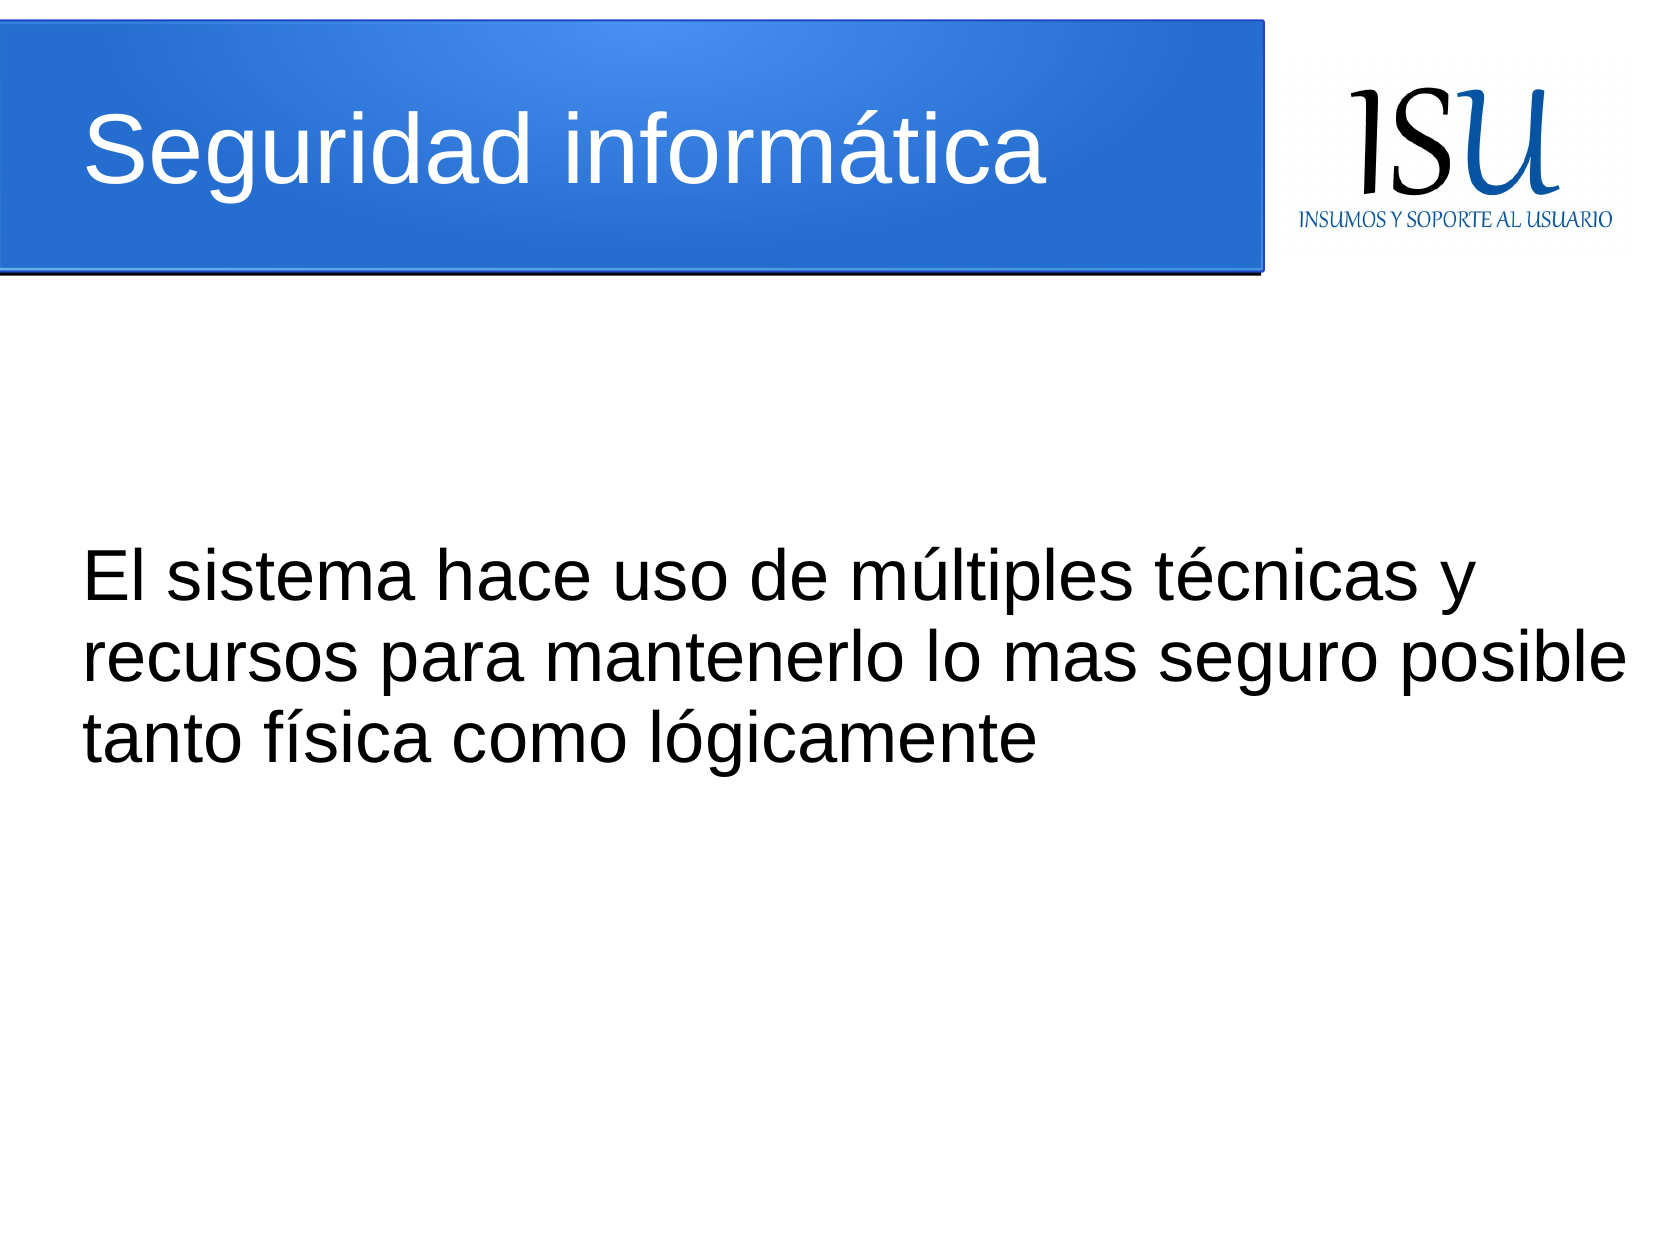

# Seguridad informática
El sistema hace uso de múltiples técnicas y recursos para mantenerlo lo mas seguro posible tanto física como lógicamente